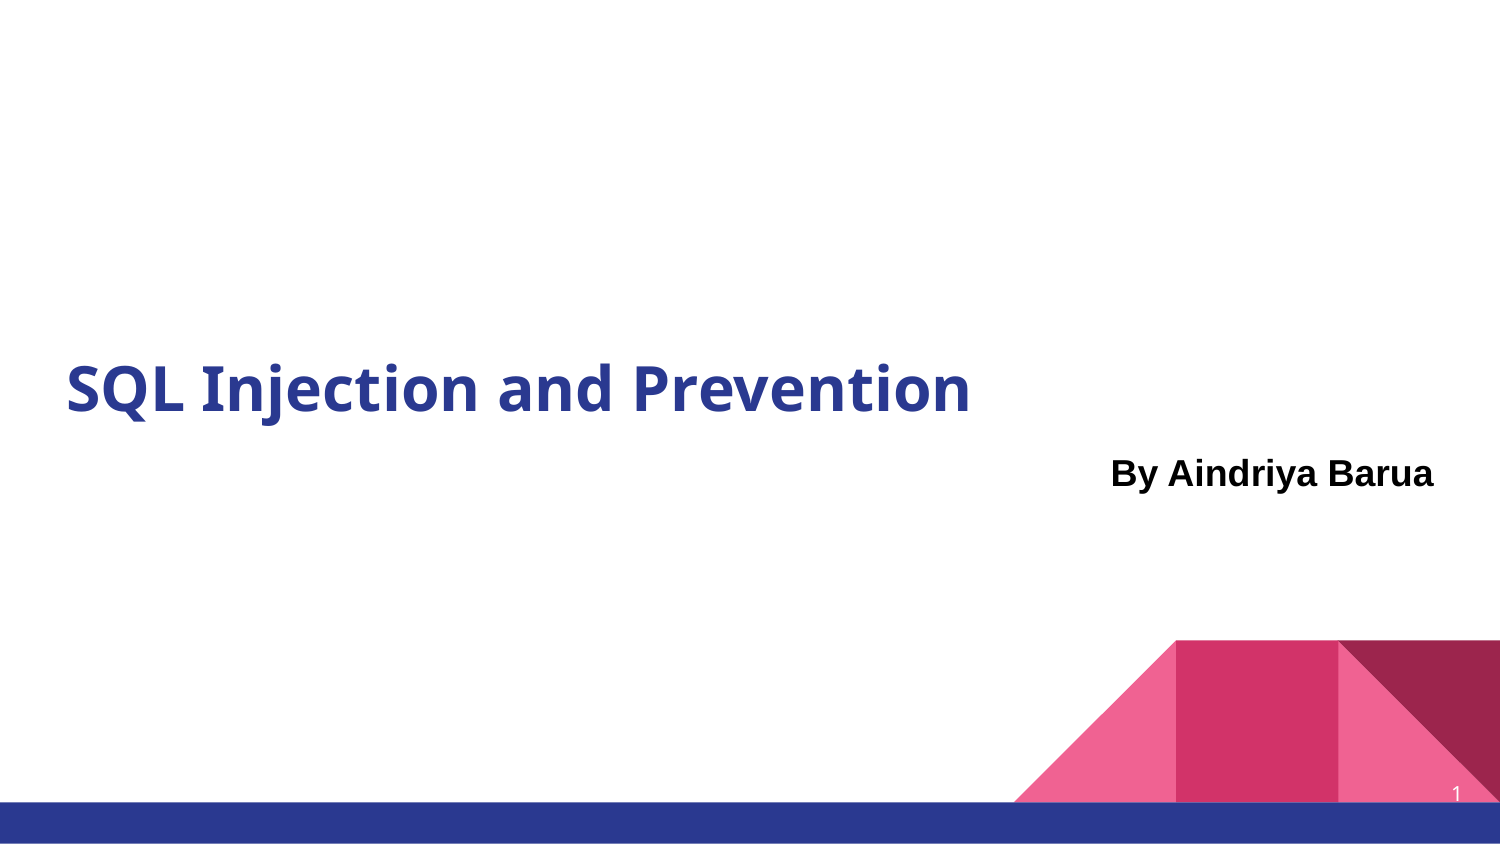

# SQL Injection and Prevention
By Aindriya Barua